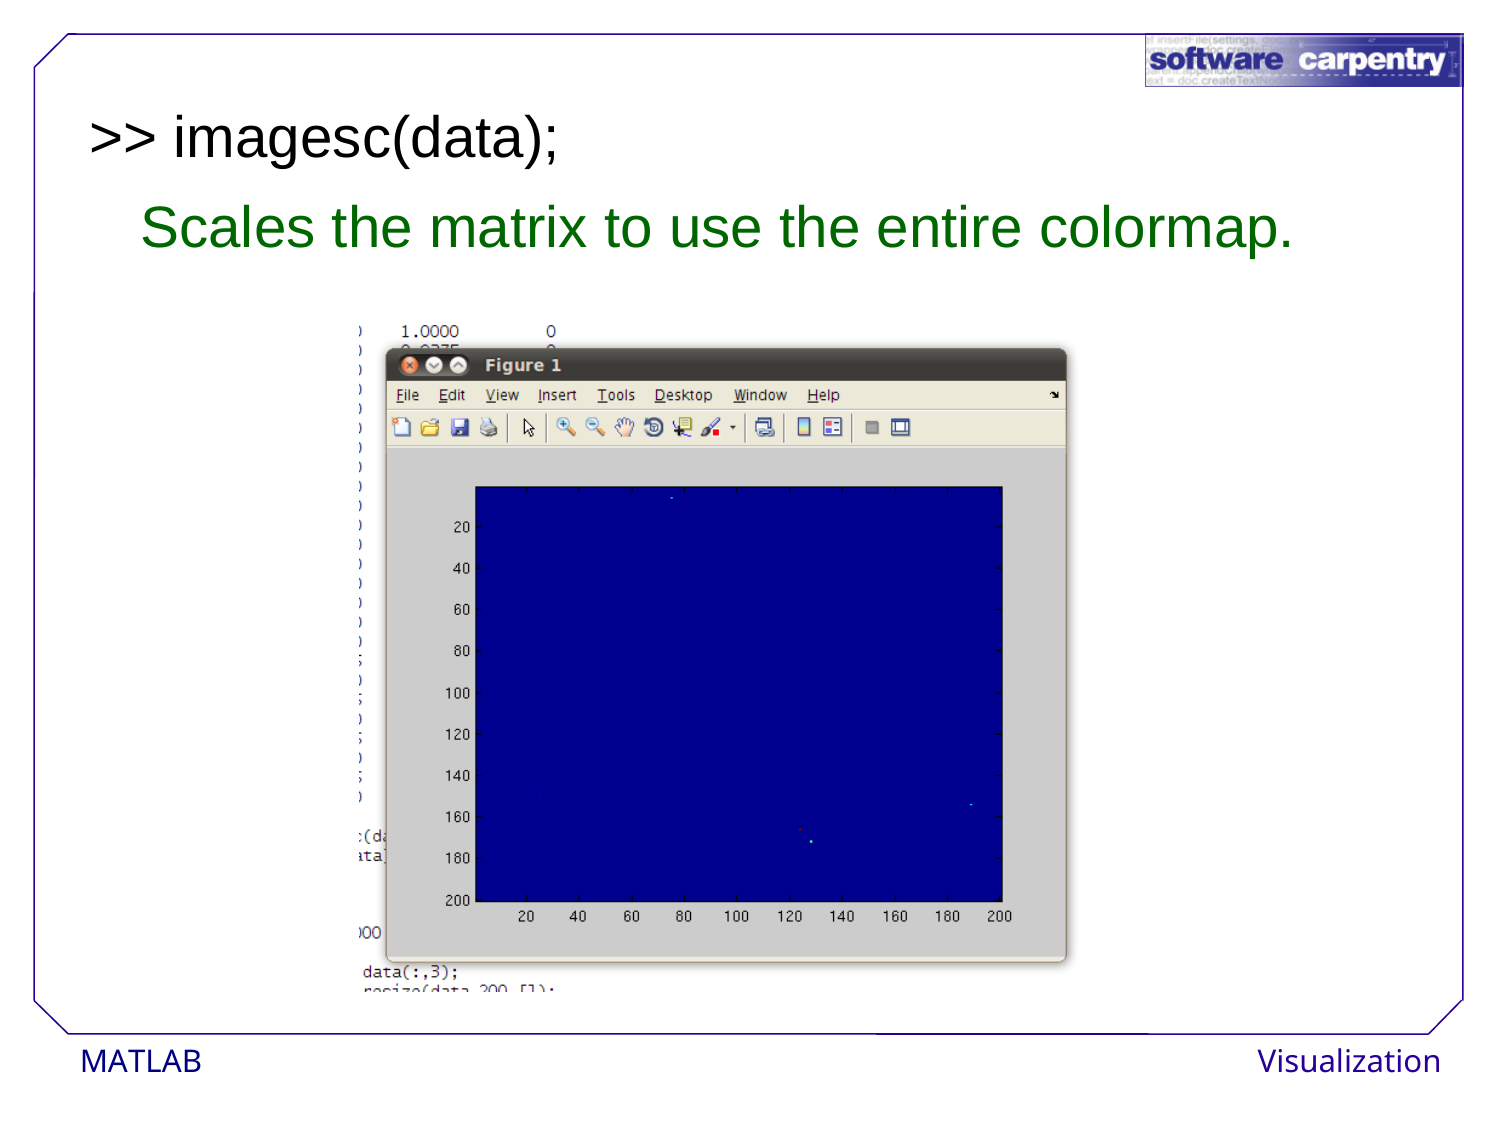

# >> imagesc(data);
Scales the matrix to use the entire colormap.